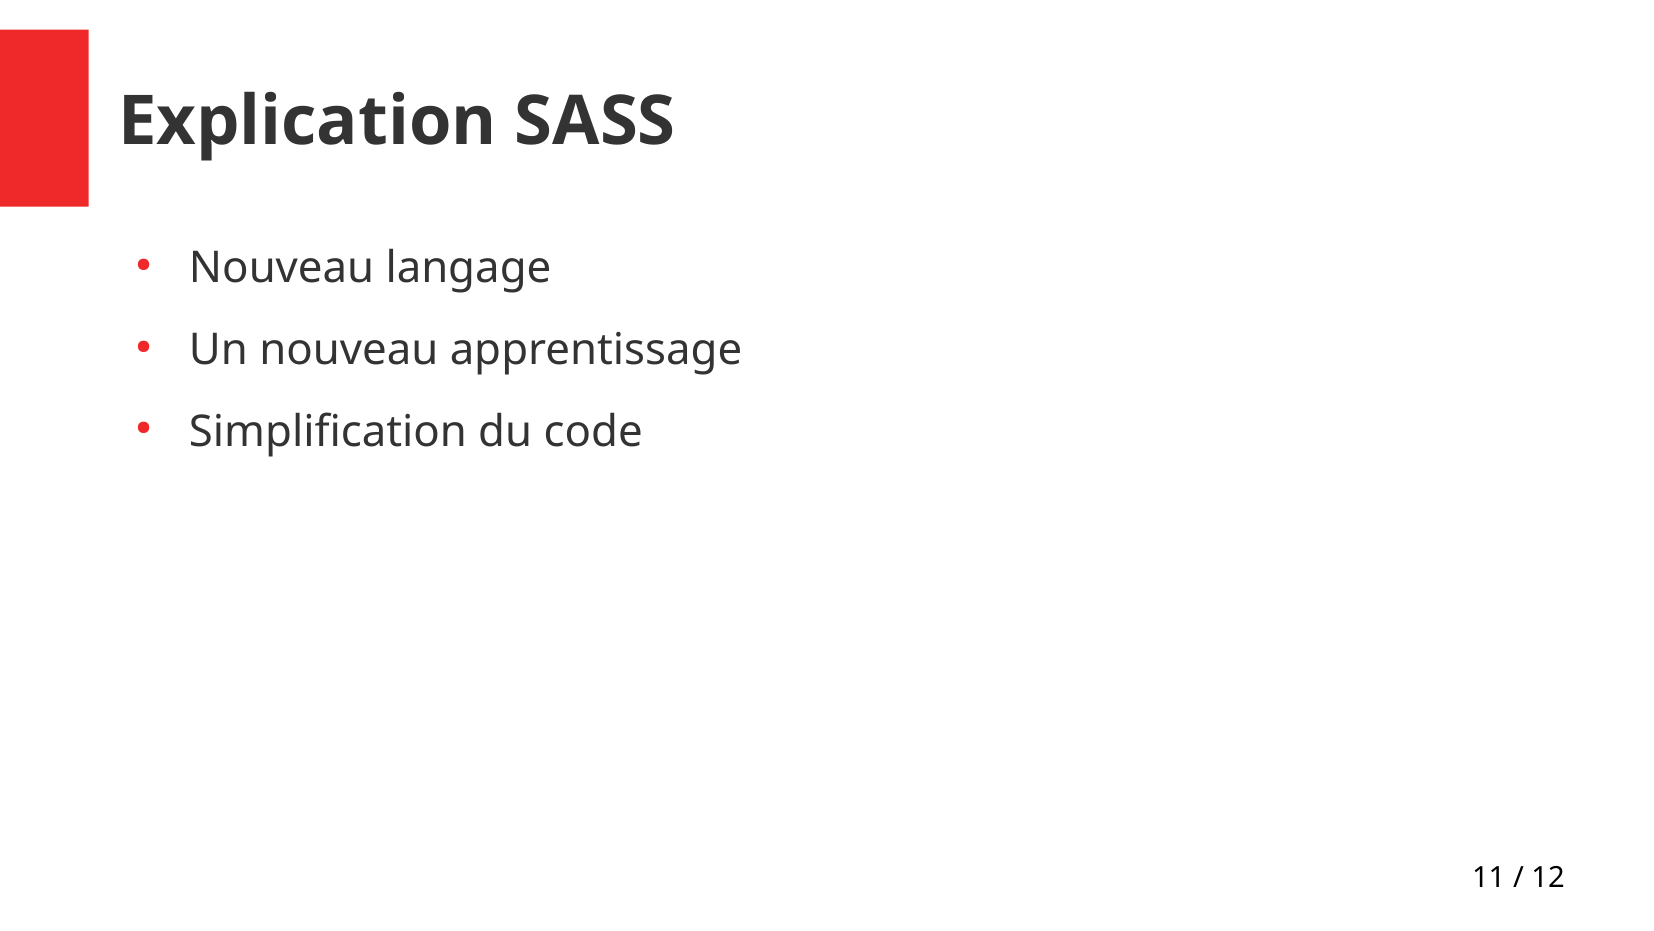

# Explication SASS
Nouveau langage
Un nouveau apprentissage
Simplification du code
11